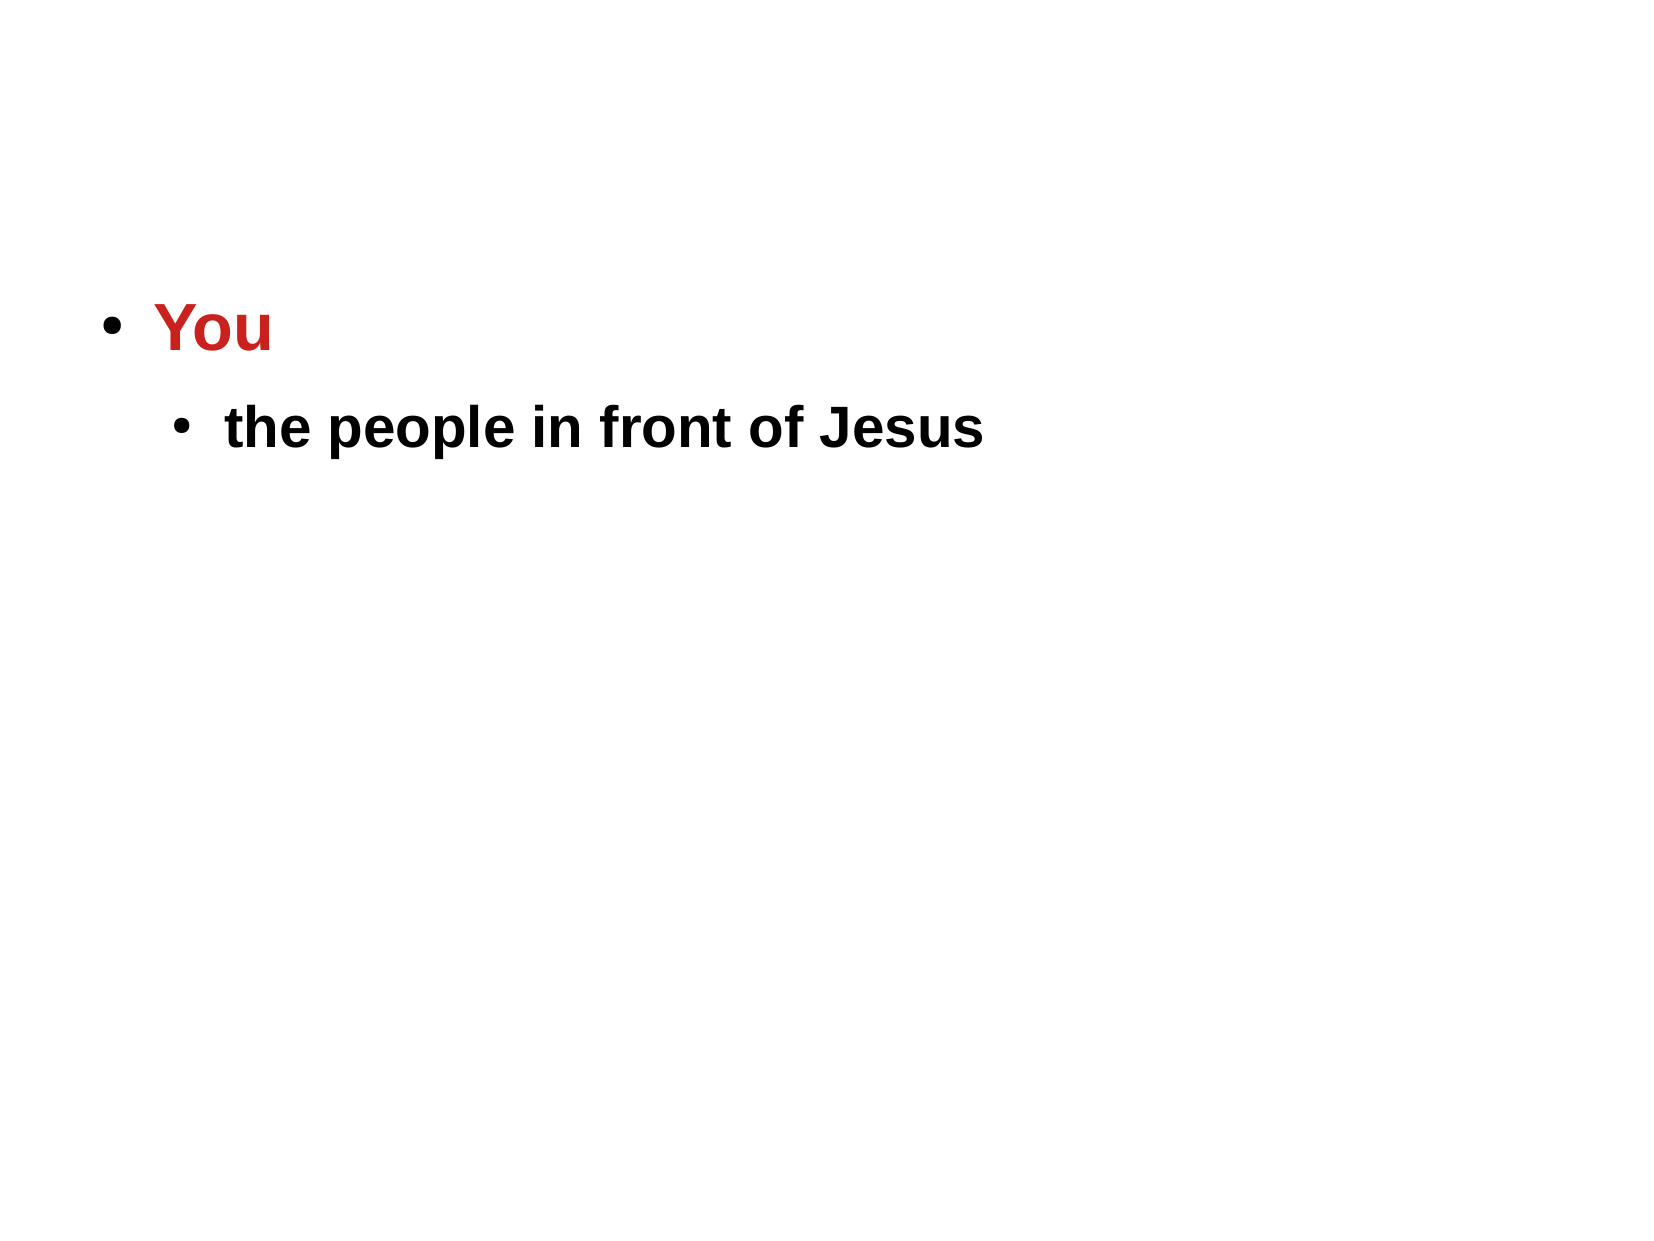

#
You
the people in front of Jesus